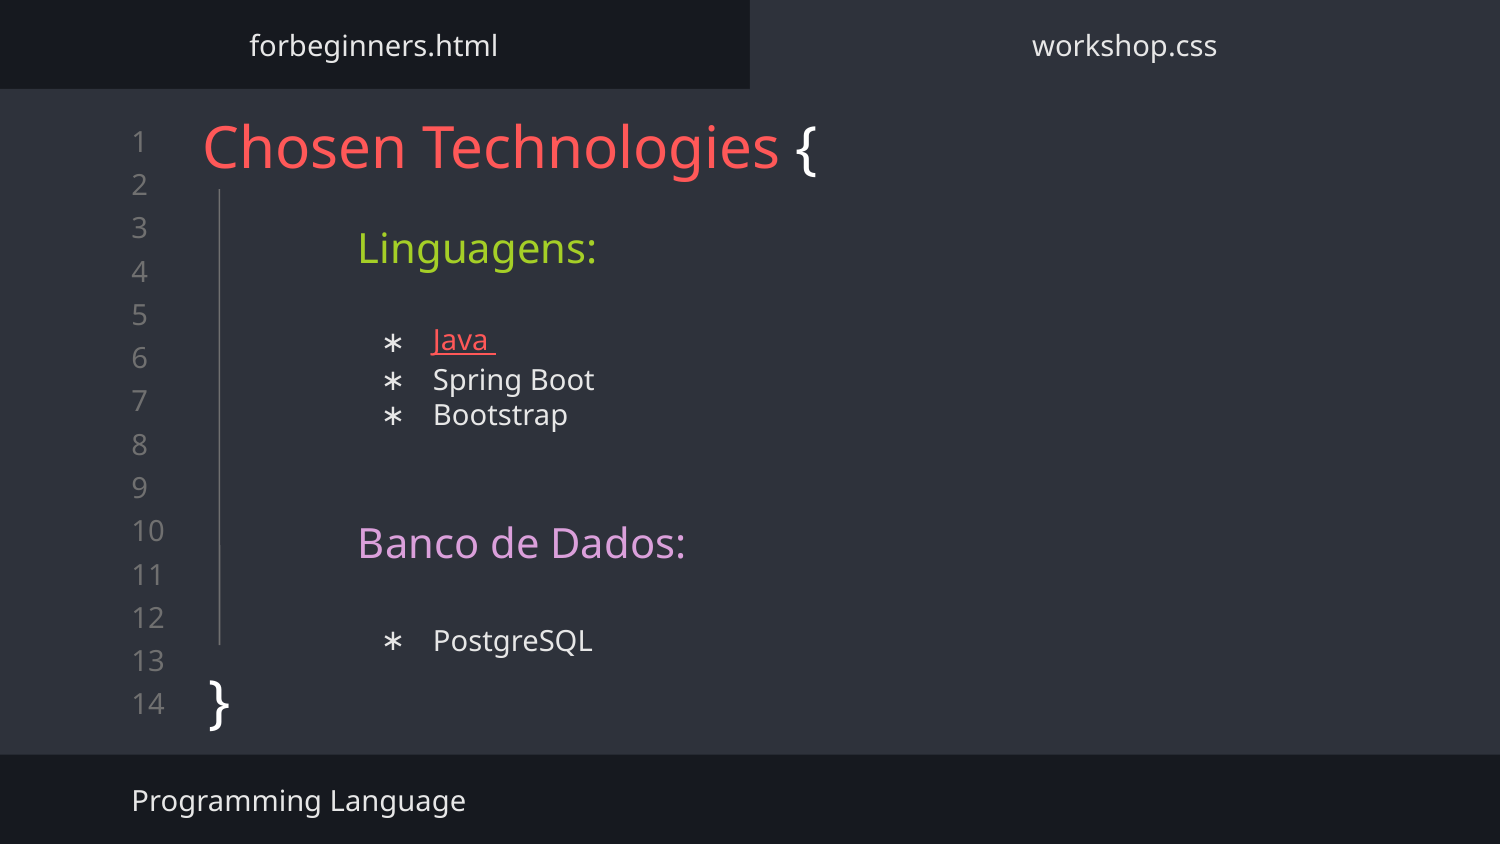

forbeginners.html
workshop.css
# Chosen Technologies {
}
Linguagens:
Java
Spring Boot
Bootstrap
Banco de Dados:
PostgreSQL
Programming Language